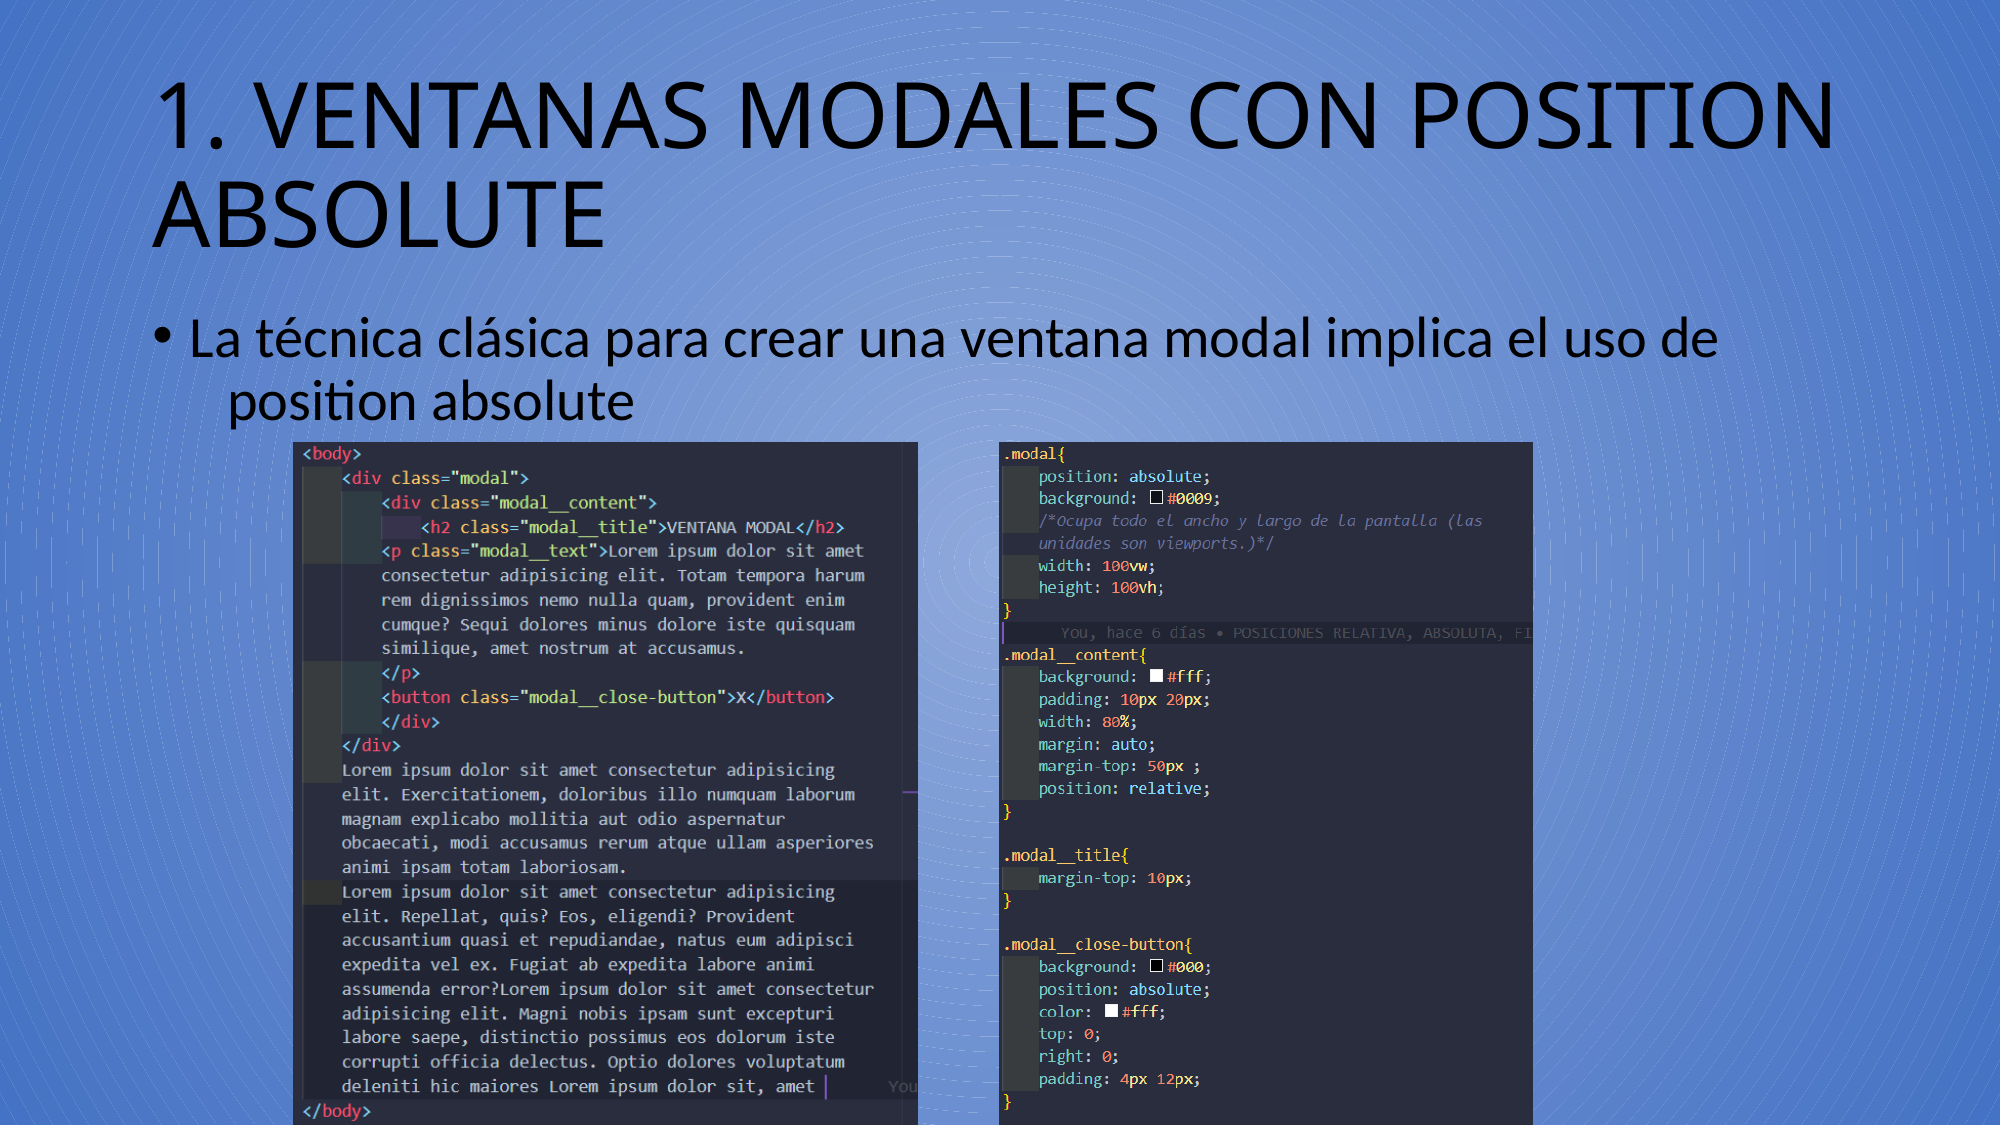

# 1. VENTANAS MODALES CON POSITION ABSOLUTE
La técnica clásica para crear una ventana modal implica el uso de position absolute